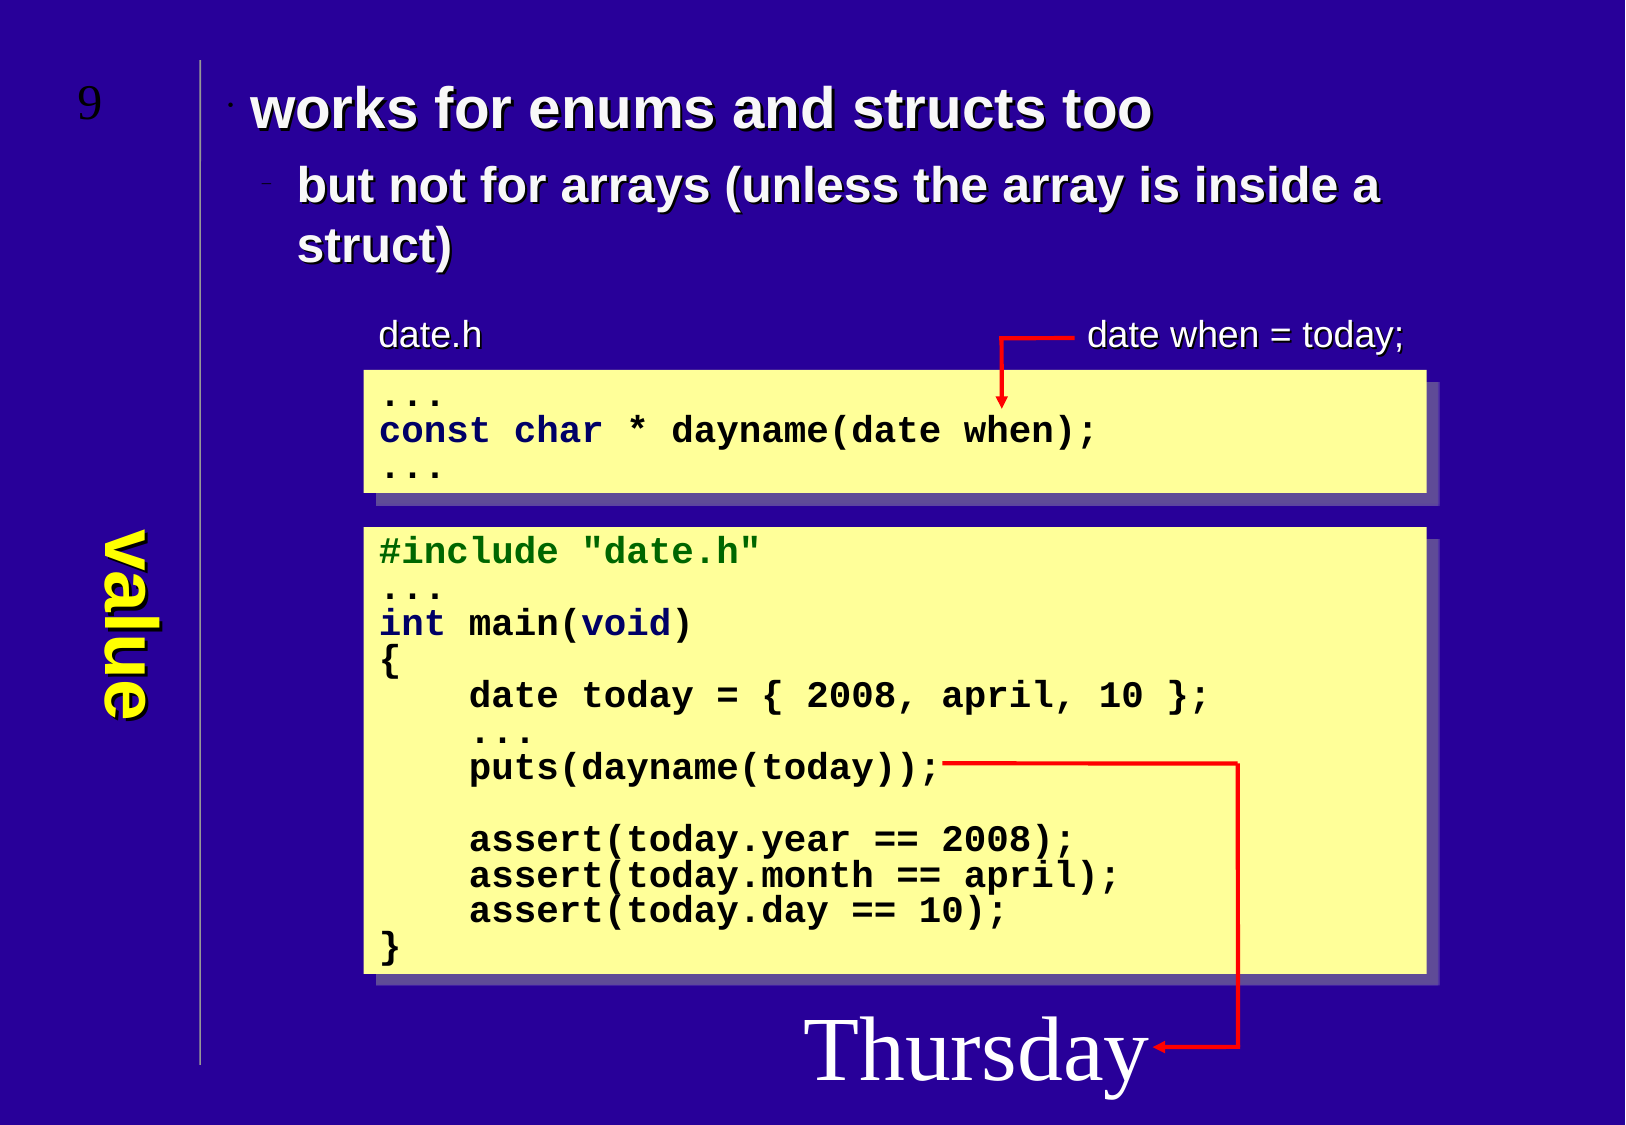

9
 works for enums and structs too
but not for arrays (unless the array is inside a struct)
# value
date.h
date when = today;
...
const char * dayname(date when);
...
#include "date.h"
...
int main(void)
{
 date today = { 2008, april, 10 };
 ...
 puts(dayname(today));
 assert(today.year == 2008);
 assert(today.month == april);
 assert(today.day == 10);
}
Thursday